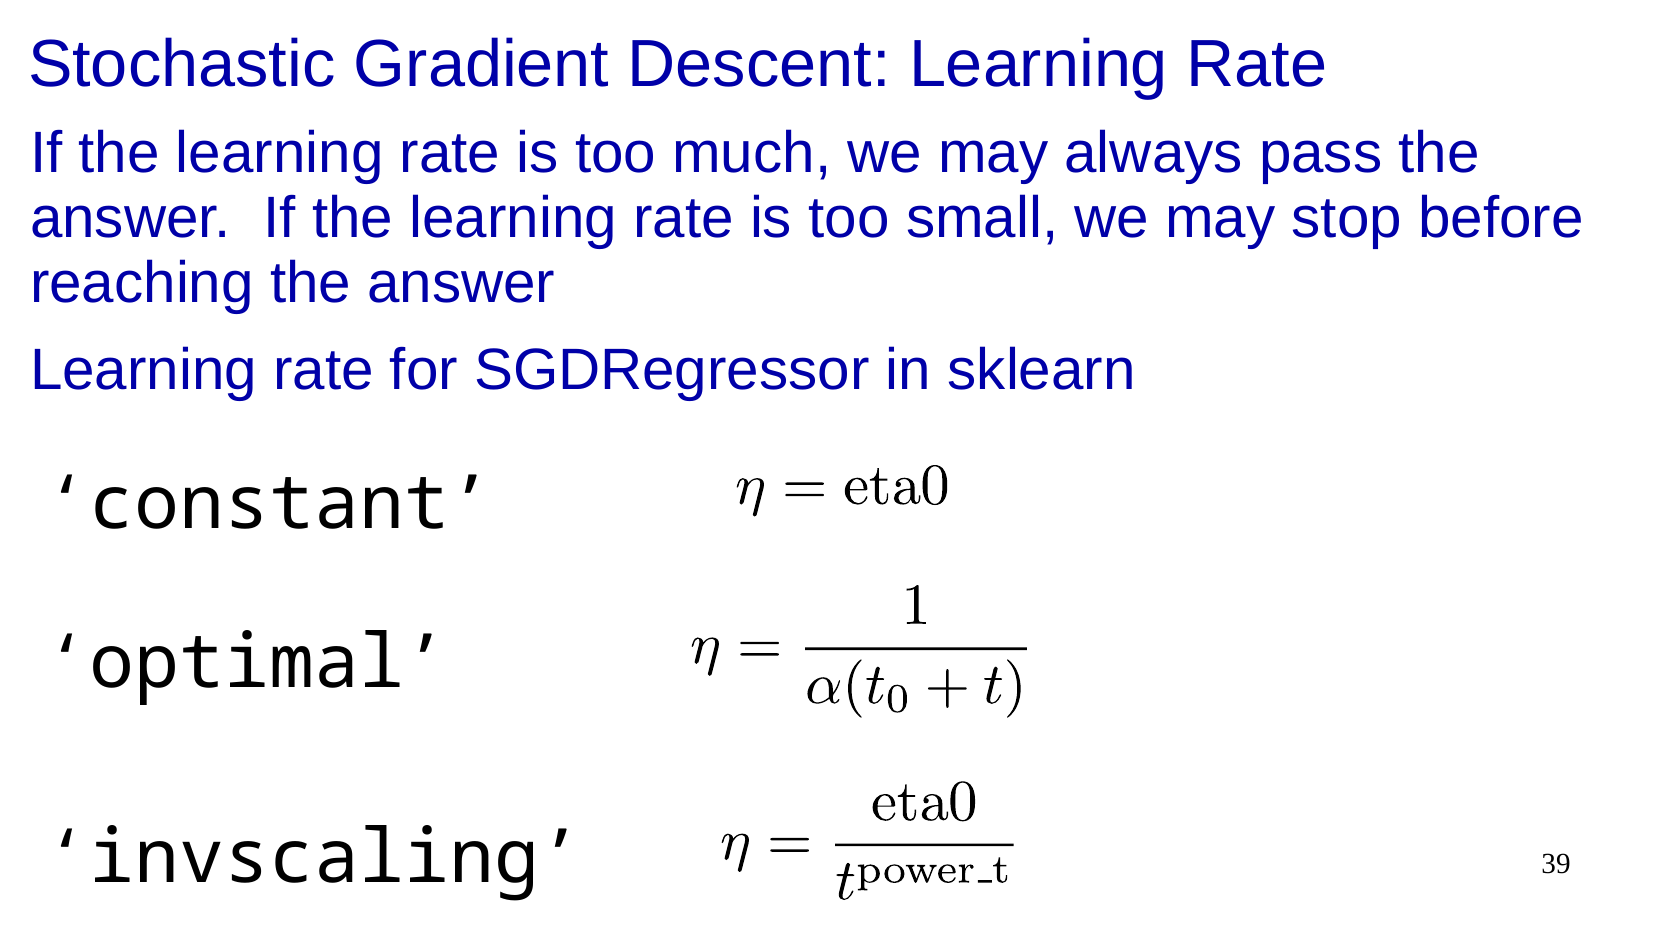

# Stochastic Gradient Descent: Learning Rate
If the learning rate is too much, we may always pass the answer. If the learning rate is too small, we may stop before reaching the answer
Learning rate for SGDRegressor in sklearn
‘constant’
‘optimal’
‘invscaling’
39